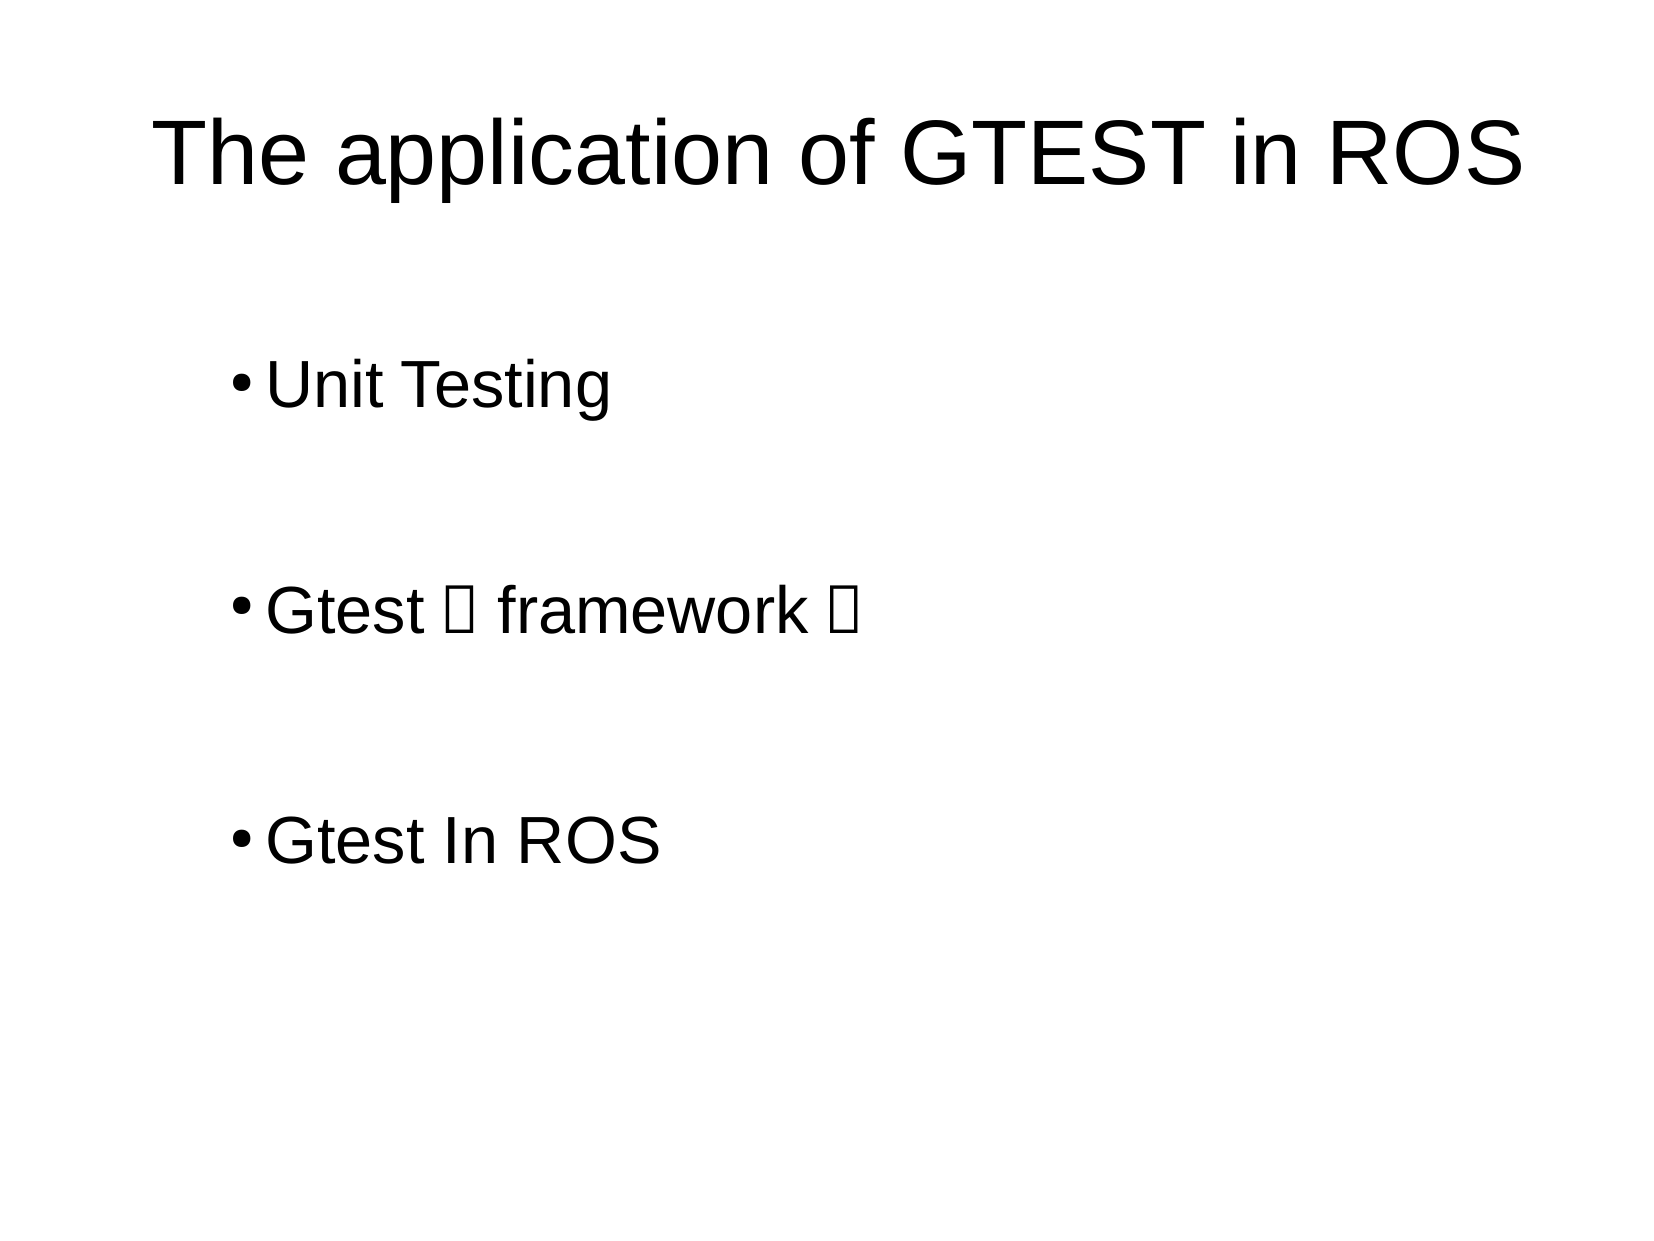

Unit Testing
Gtest（framework）
Gtest In ROS
# The application of GTEST in ROS